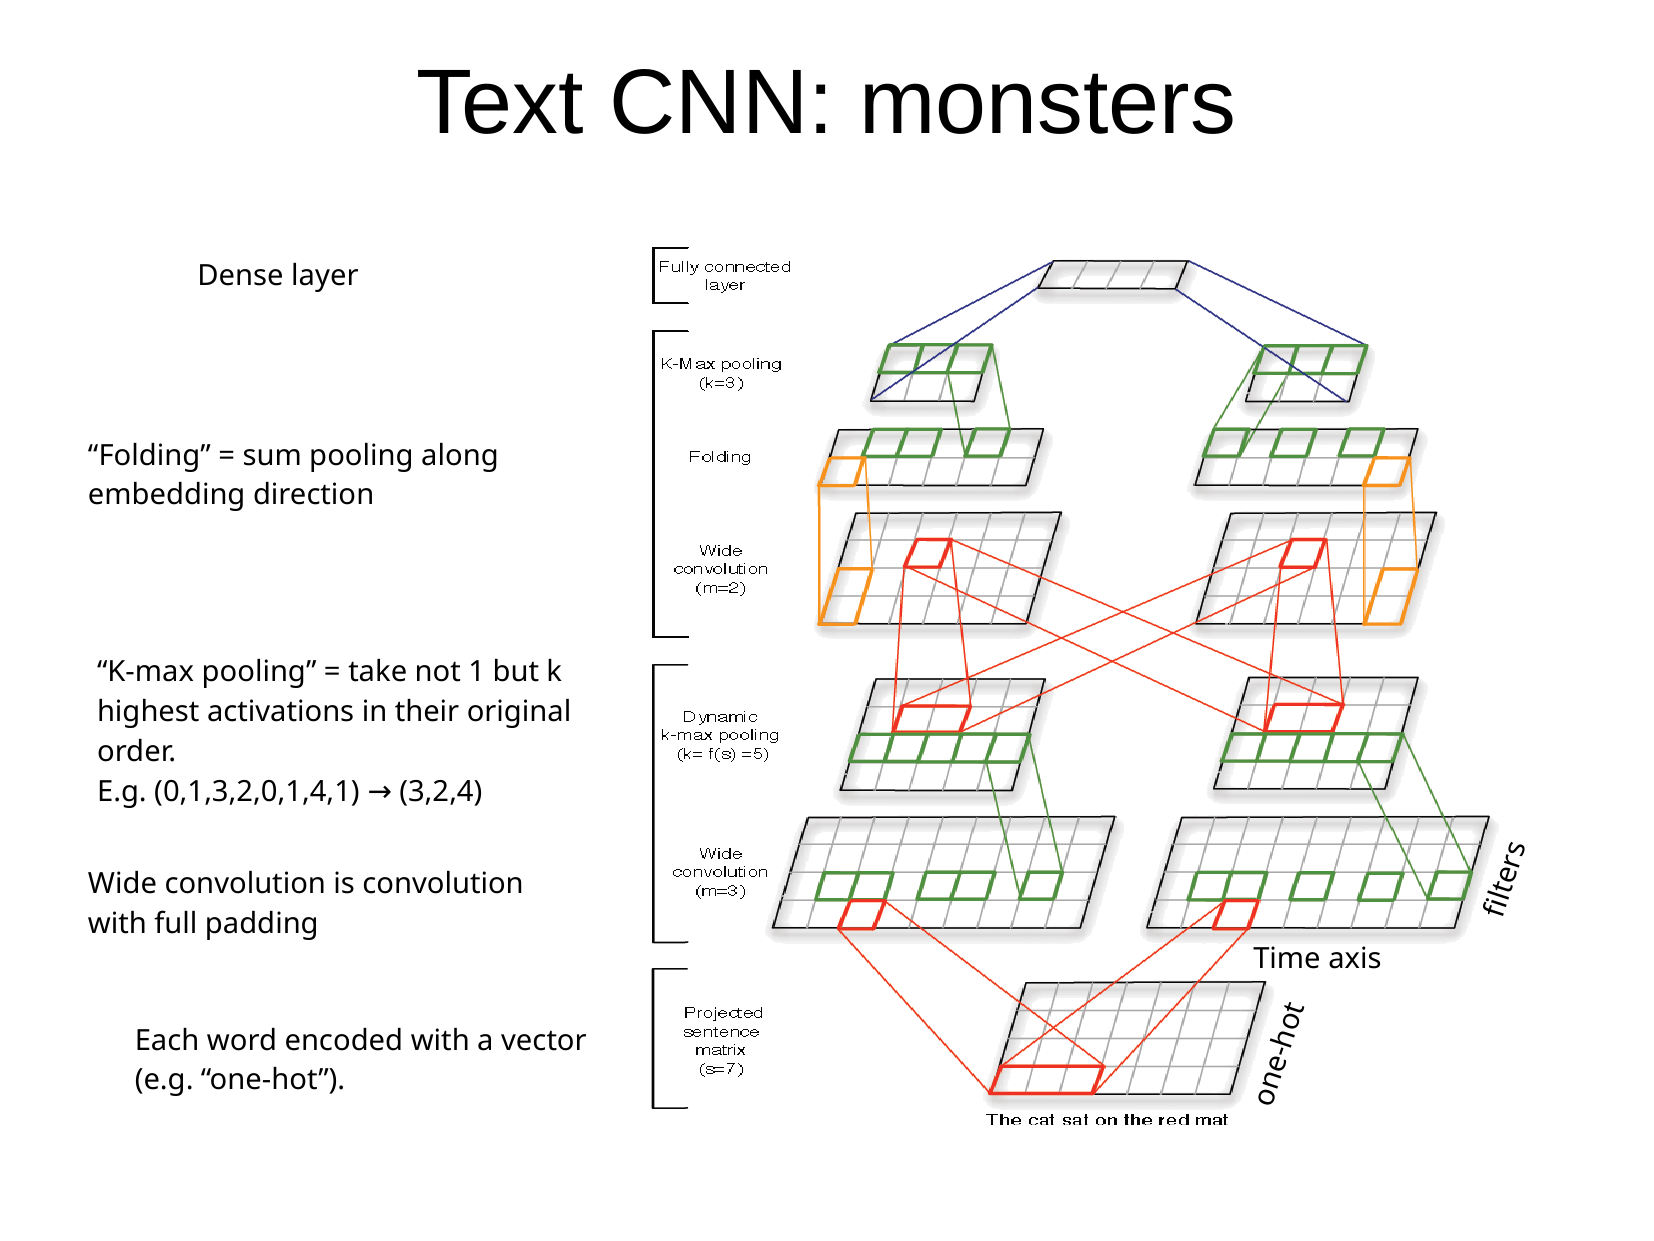

# Text CNN: monsters
Dense layer
“Folding” = sum pooling along embedding direction
“K-max pooling” = take not 1 but k highest activations in their original order.
E.g. (0,1,3,2,0,1,4,1) → (3,2,4)
filters
Wide convolution is convolution with full padding
Time axis
Each word encoded with a vector (e.g. “one-hot”).
one-hot